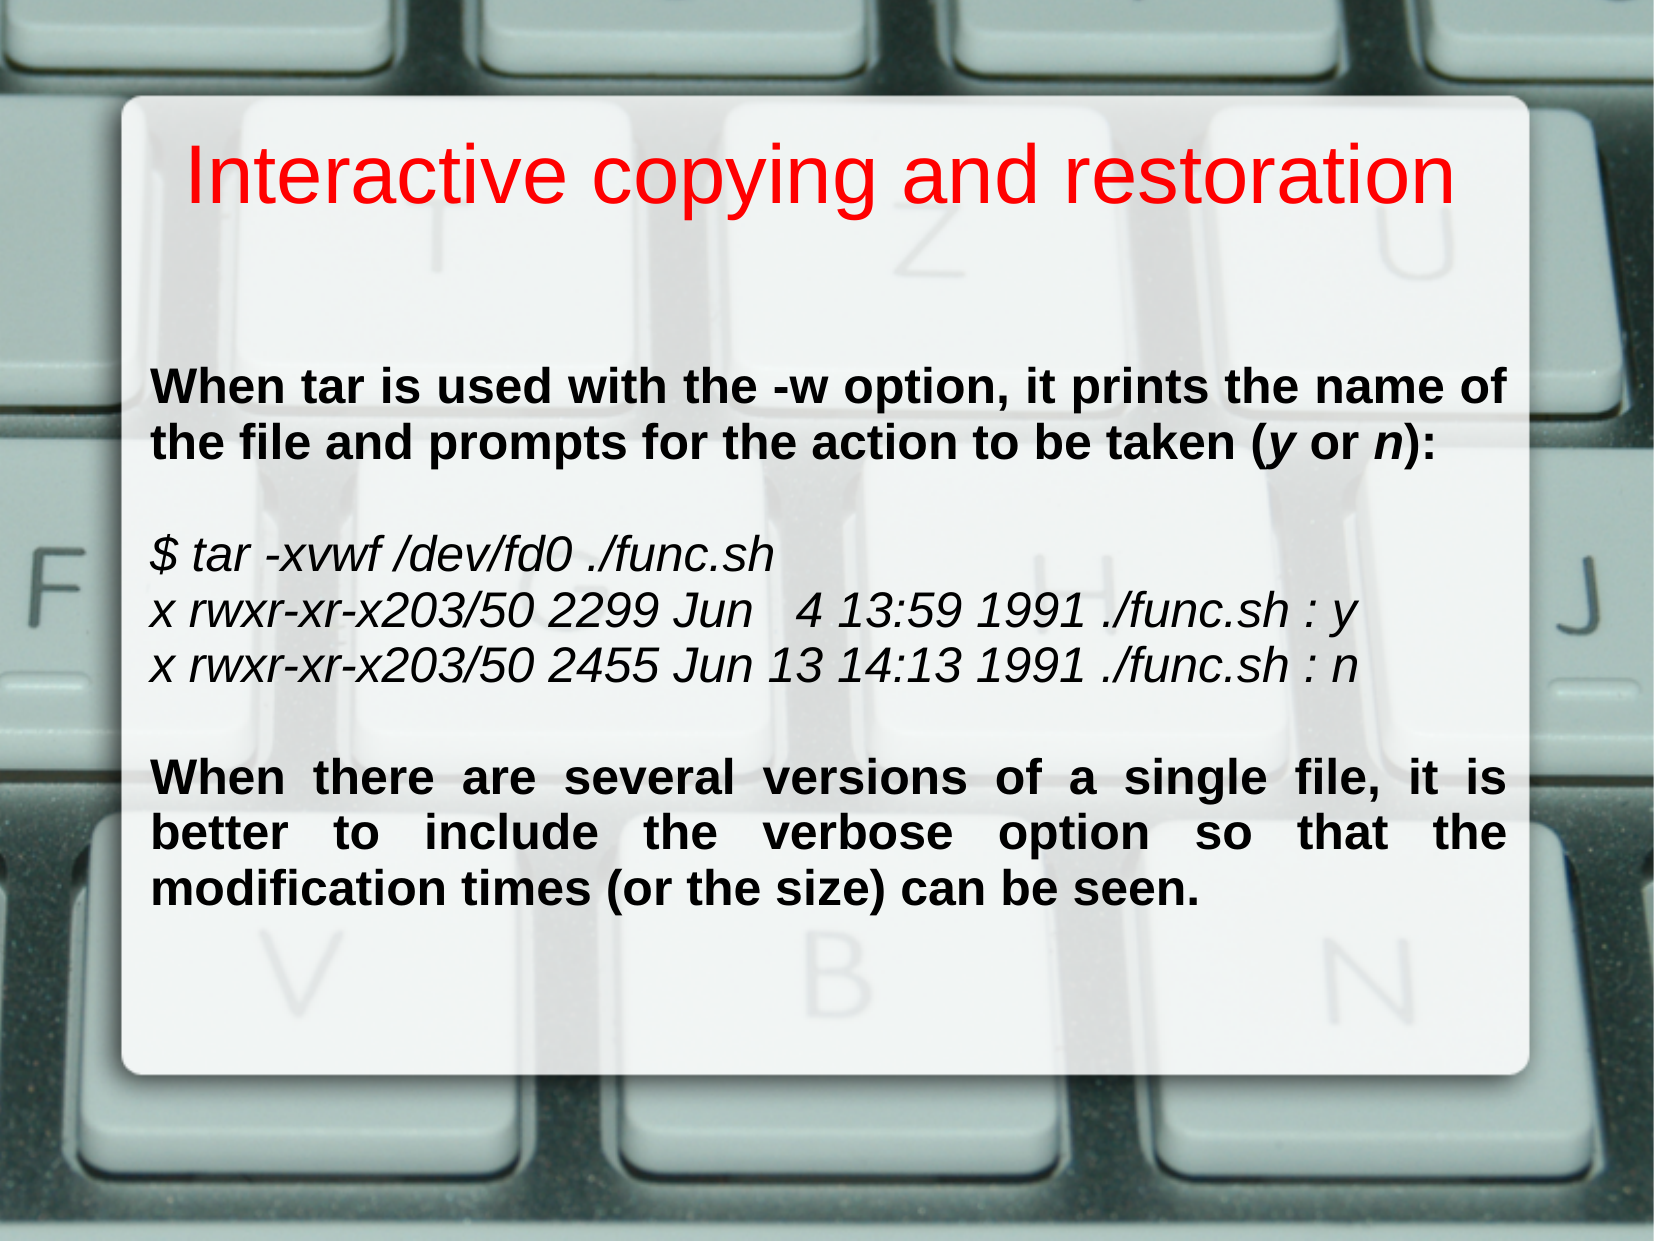

# Interactive copying and restoration
When tar is used with the -w option, it prints the name of the file and prompts for the action to be taken (y or n):
$ tar -xvwf /dev/fd0 ./func.sh
x rwxr-xr-x203/50 2299 Jun 4 13:59 1991 ./func.sh : y
x rwxr-xr-x203/50 2455 Jun 13 14:13 1991 ./func.sh : n
When there are several versions of a single file, it is better to include the verbose option so that the modification times (or the size) can be seen.